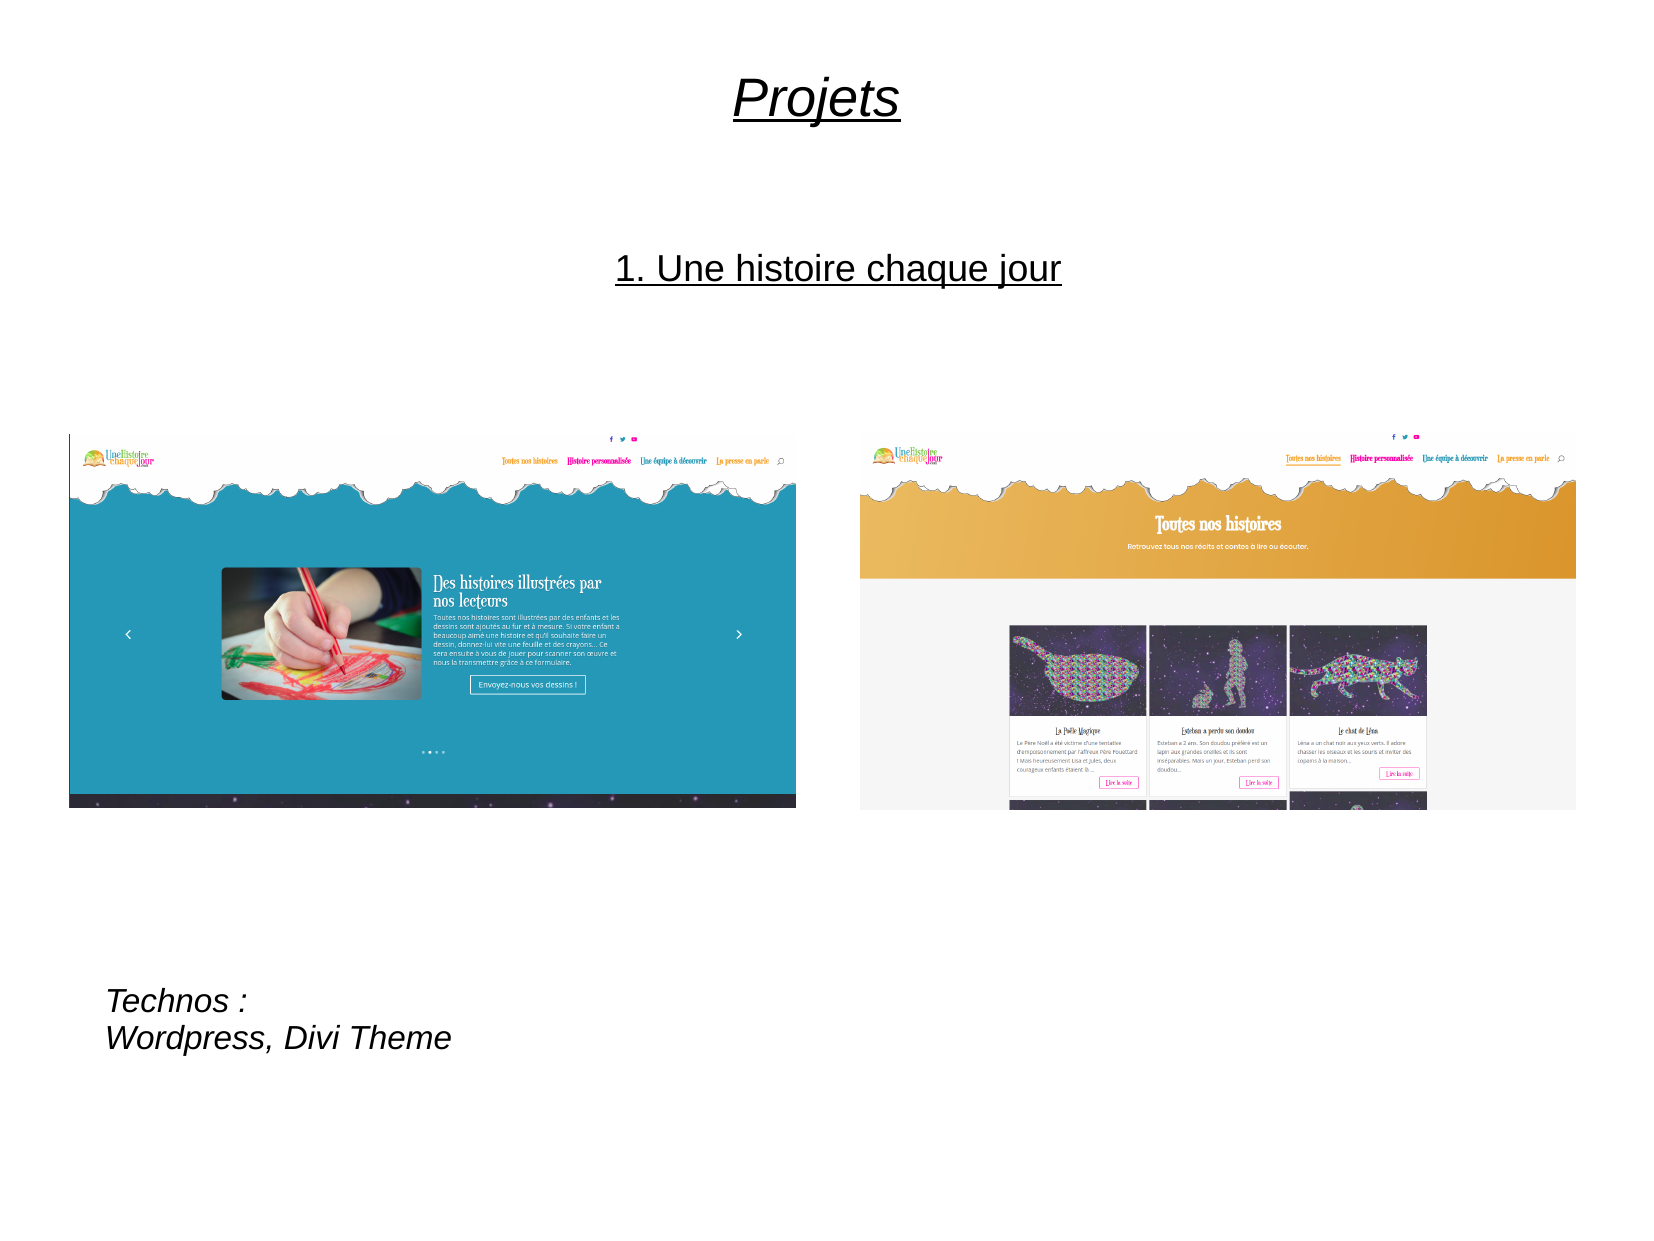

Projets
1. Une histoire chaque jour
Technos :
Wordpress, Divi Theme